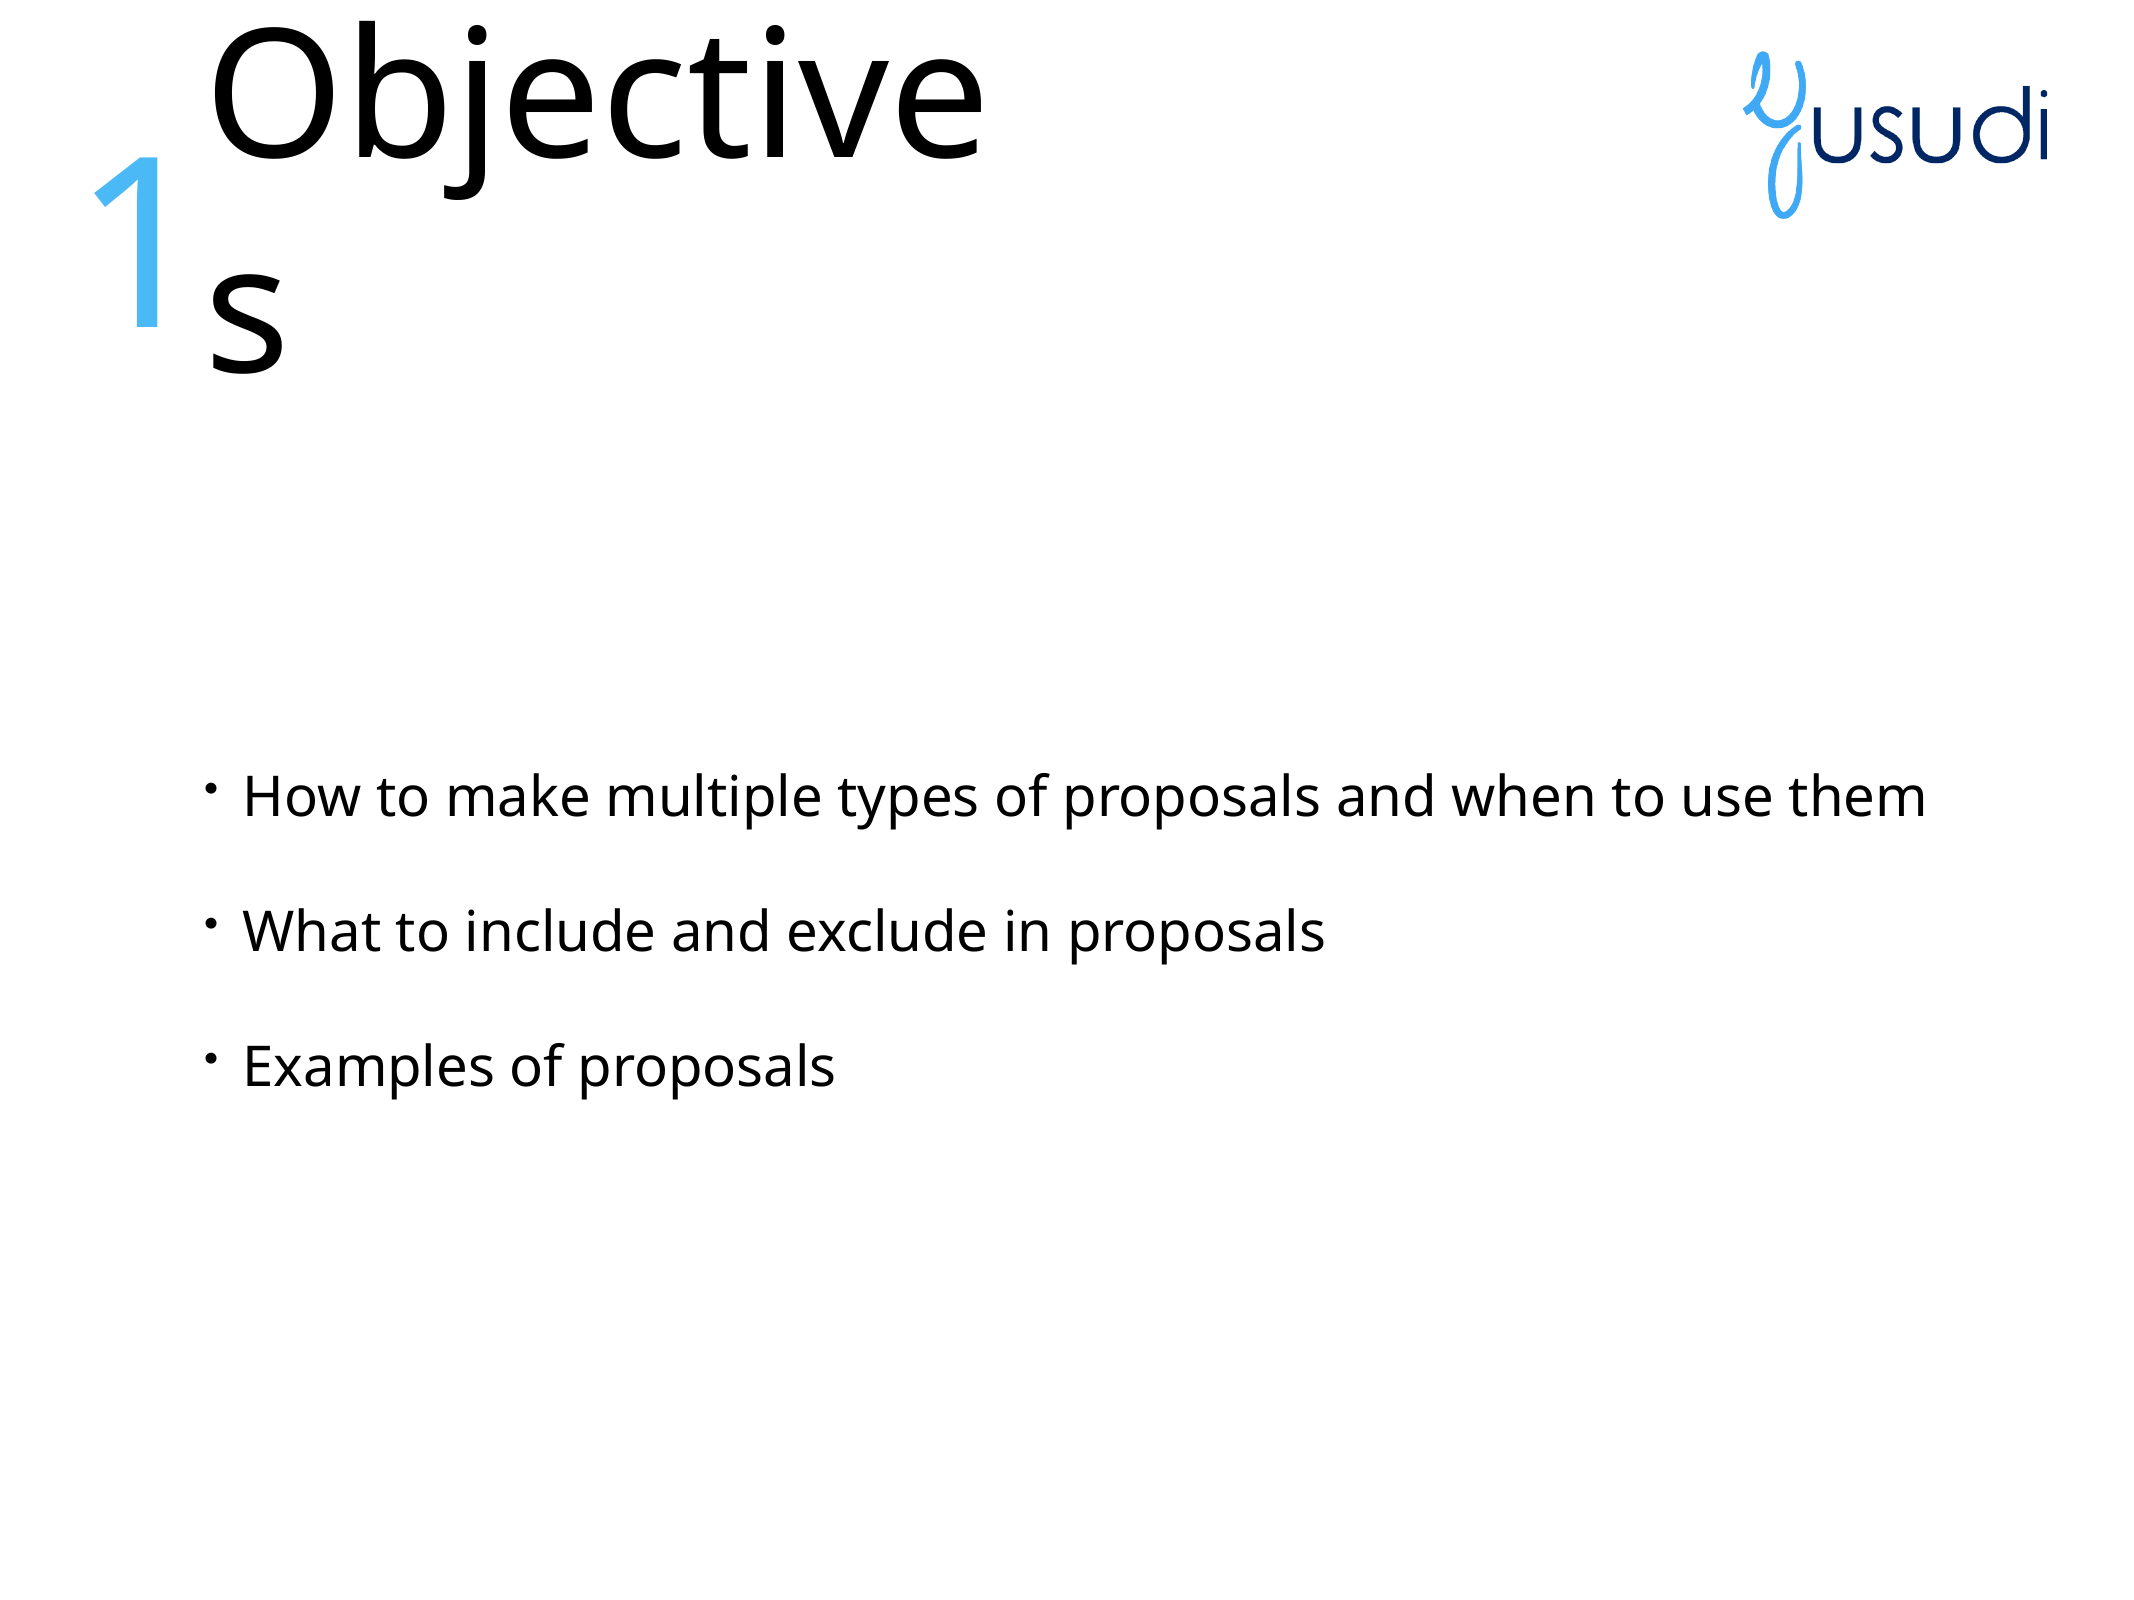

Objectives
1
How to make multiple types of proposals and when to use them
What to include and exclude in proposals
Examples of proposals